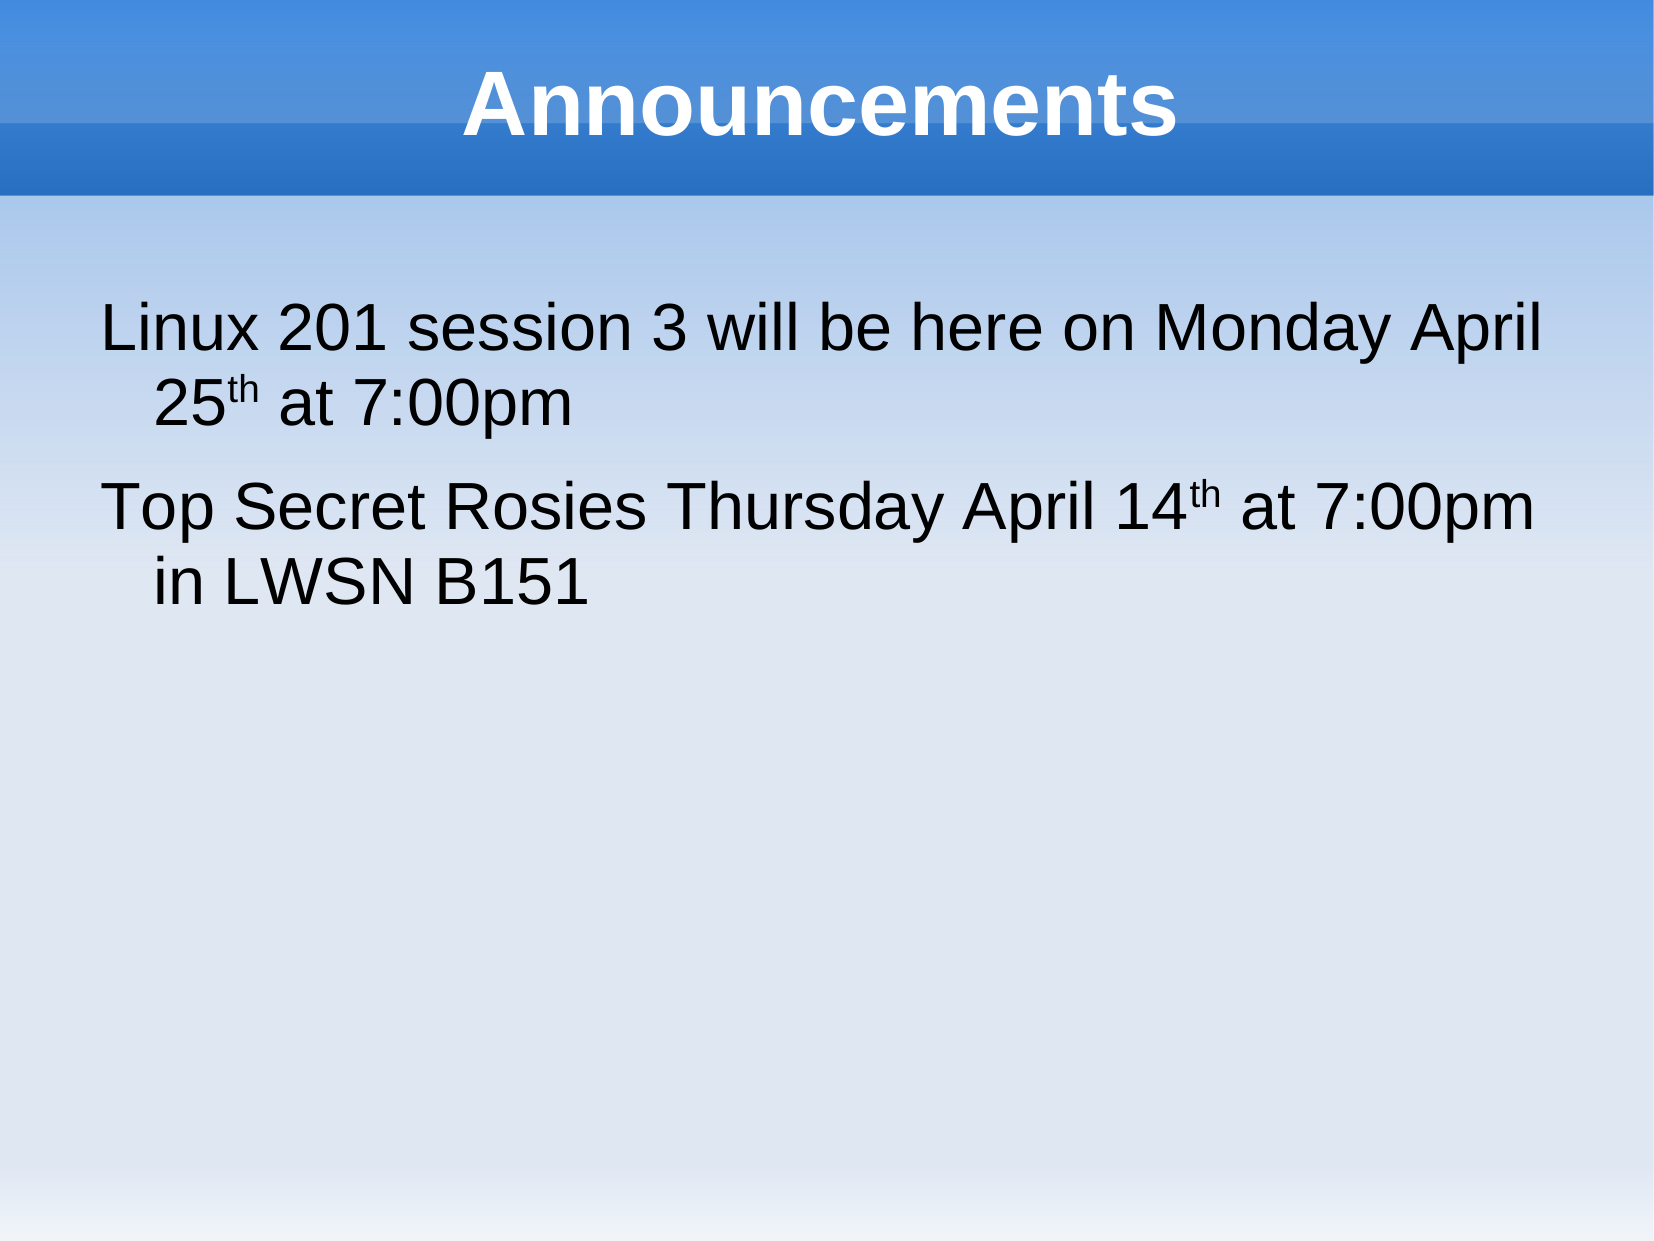

# Announcements
Linux 201 session 3 will be here on Monday April 25th at 7:00pm
Top Secret Rosies Thursday April 14th at 7:00pm in LWSN B151